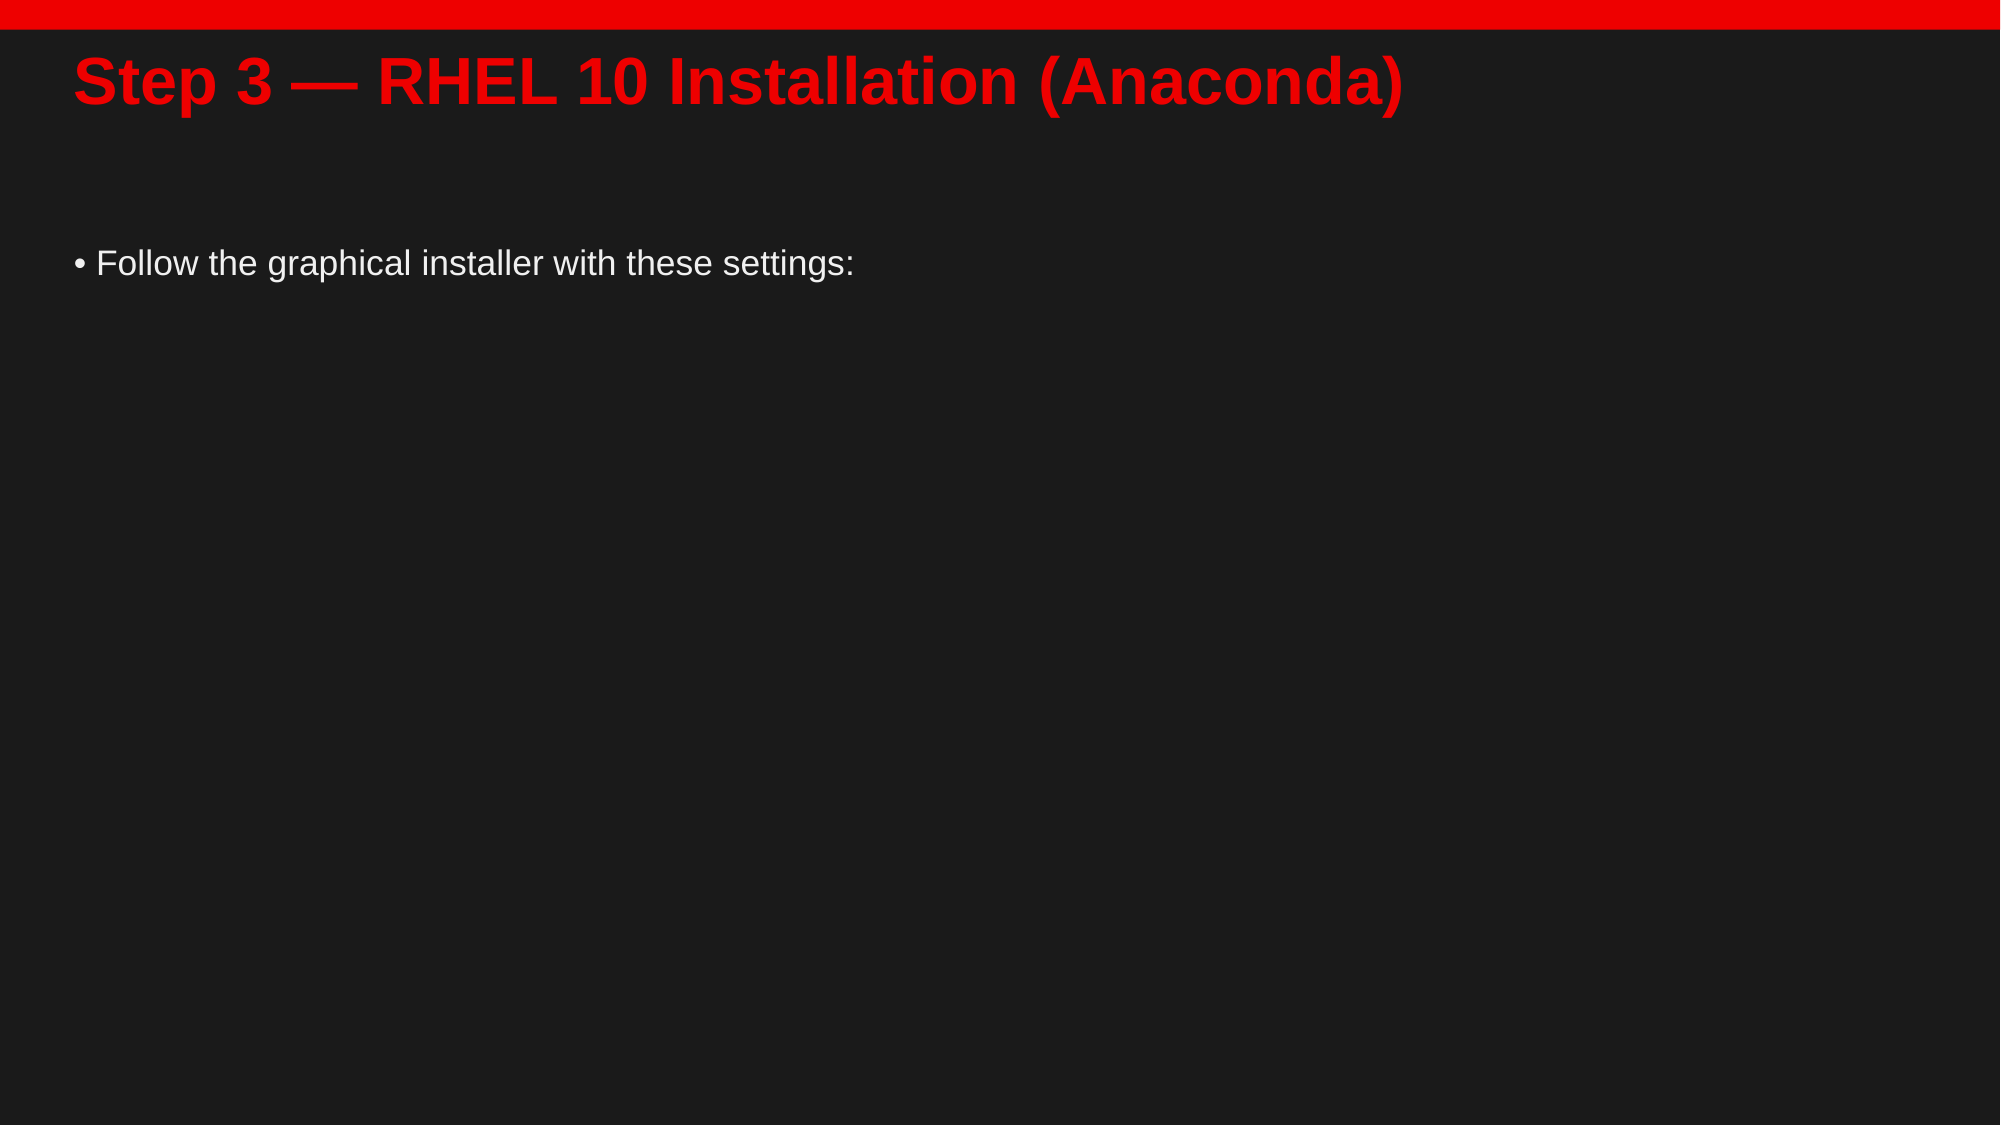

Step 3 — RHEL 10 Installation (Anaconda)
• Follow the graphical installer with these settings: